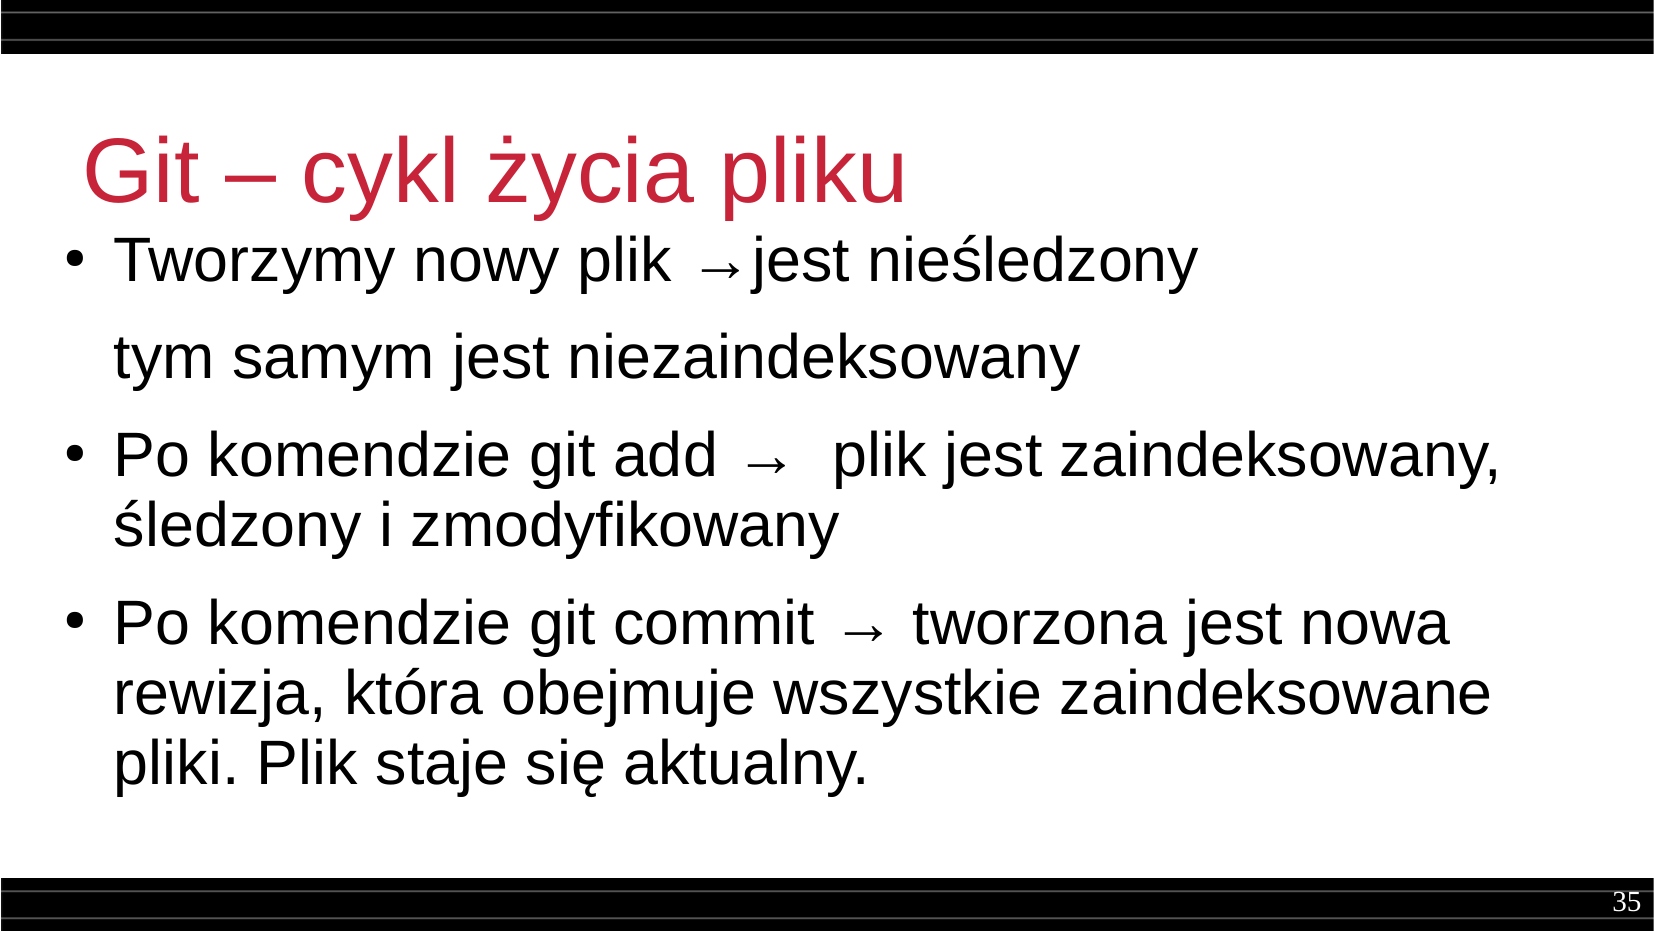

# Git – cykl życia pliku
Tworzymy nowy plik →jest nieśledzony
tym samym jest niezaindeksowany
Po komendzie git add → plik jest zaindeksowany, śledzony i zmodyfikowany
Po komendzie git commit → tworzona jest nowa rewizja, która obejmuje wszystkie zaindeksowane pliki. Plik staje się aktualny.